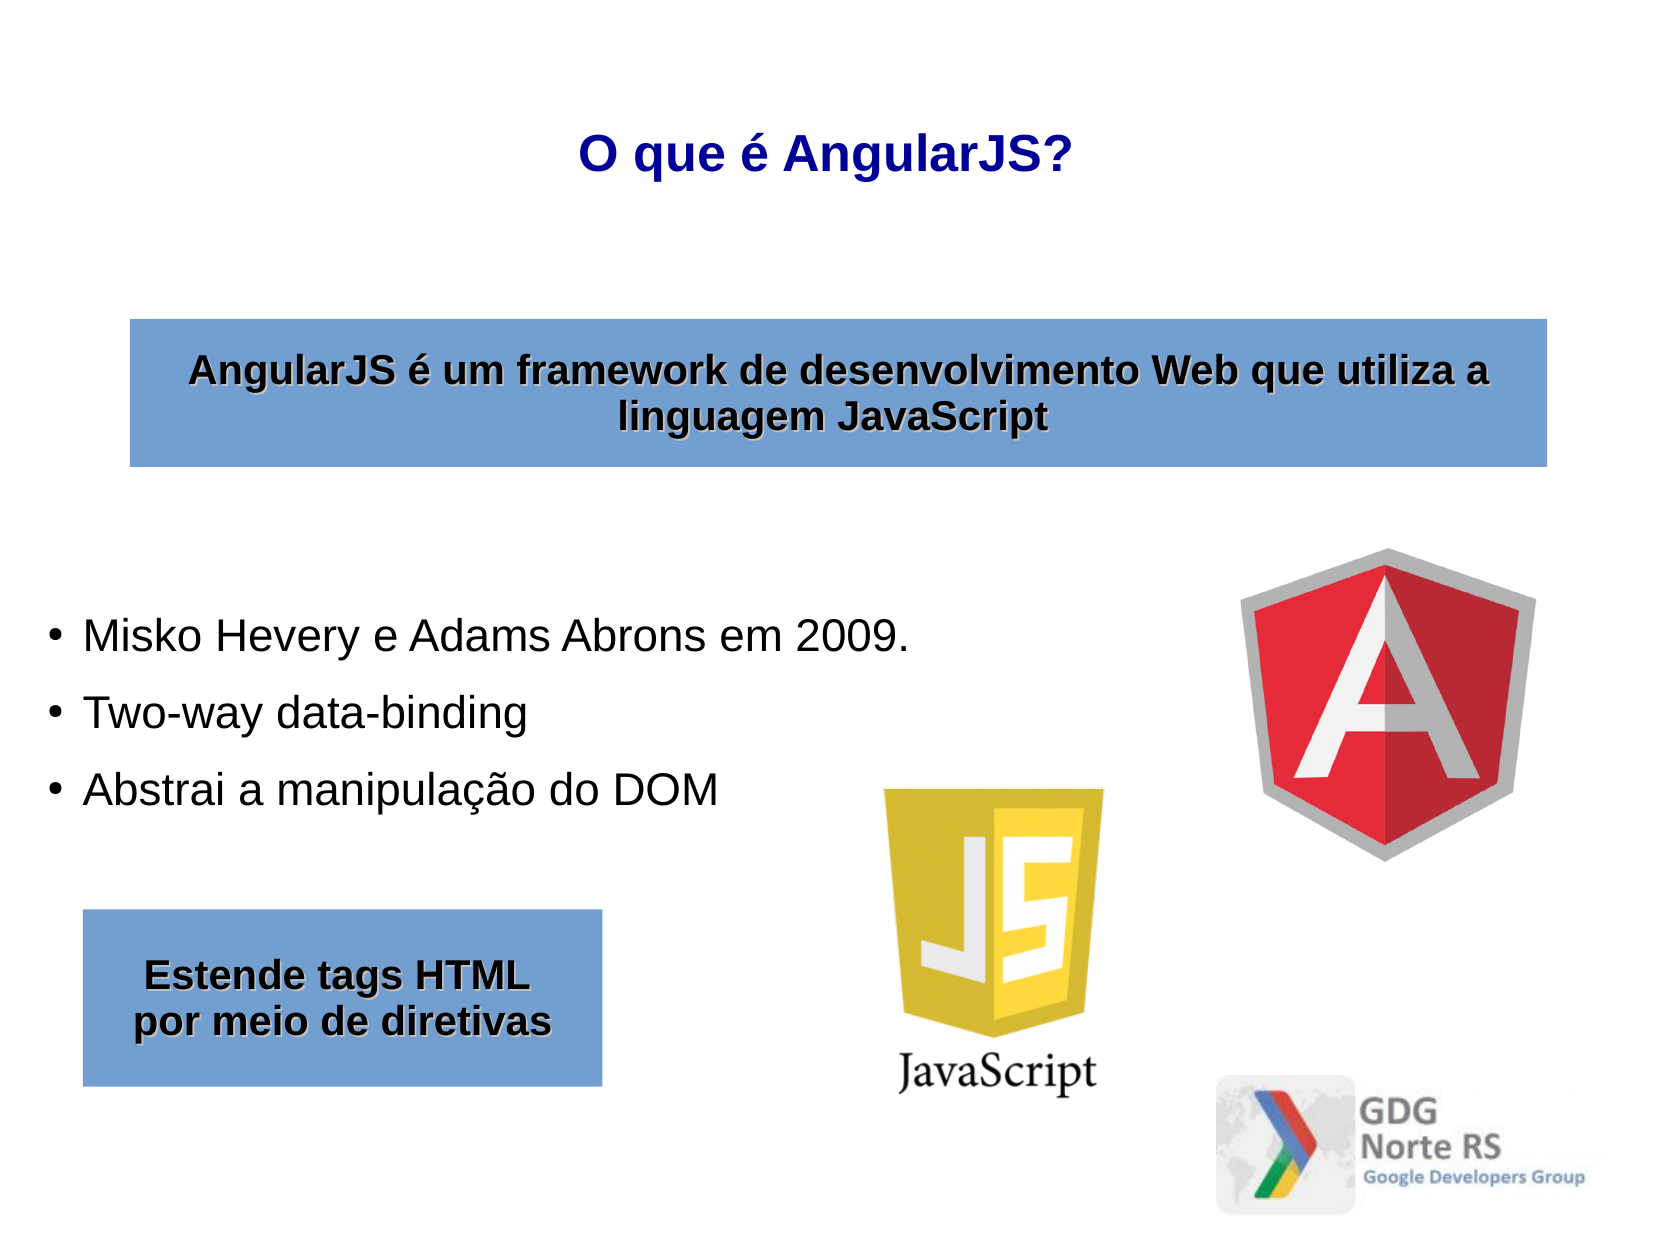

# O que é AngularJS?
AngularJS é um framework de desenvolvimento Web que utiliza a linguagem JavaScript
Misko Hevery e Adams Abrons em 2009.
Two-way data-binding
Abstrai a manipulação do DOM
Estende tags HTML
por meio de diretivas